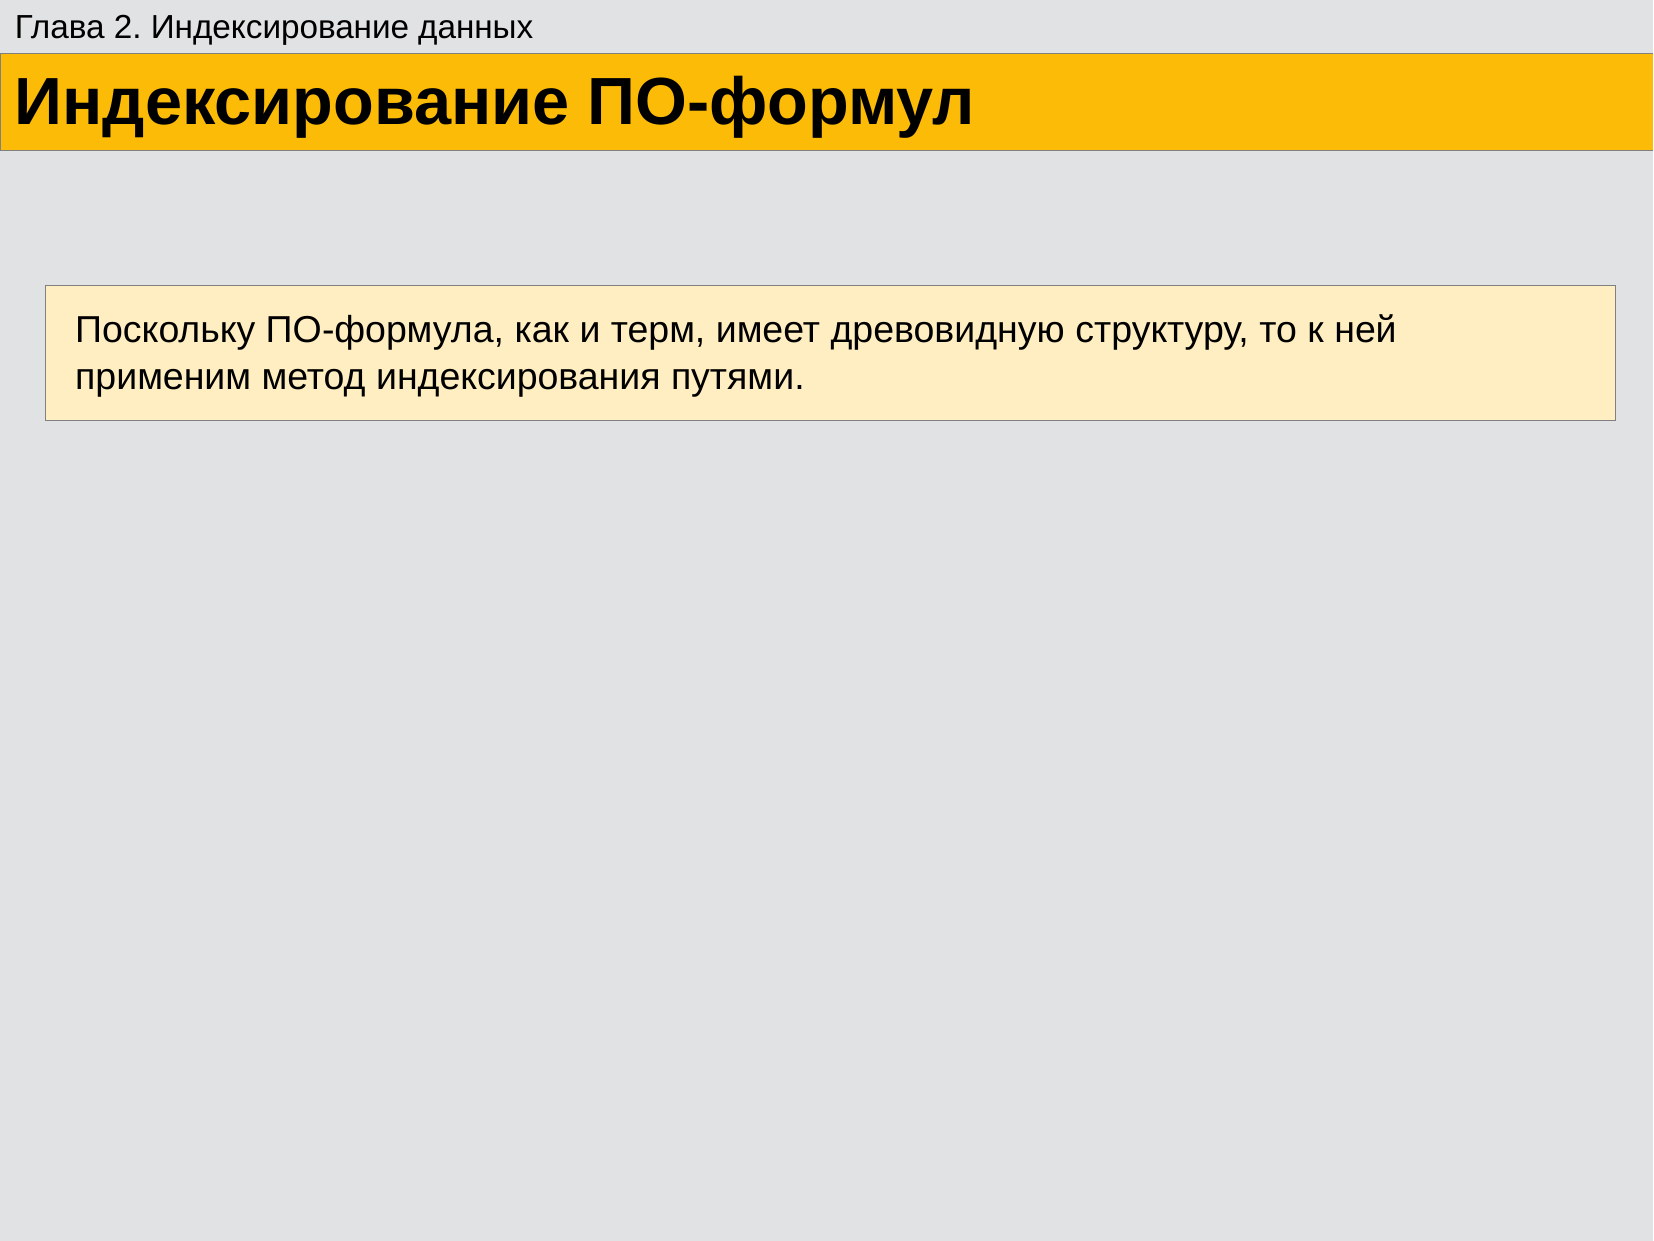

Глава 2. Индексирование данных
Индексирование ПО-формул
Поскольку ПО-формула, как и терм, имеет древовидную структуру, то к ней применим метод индексирования путями.